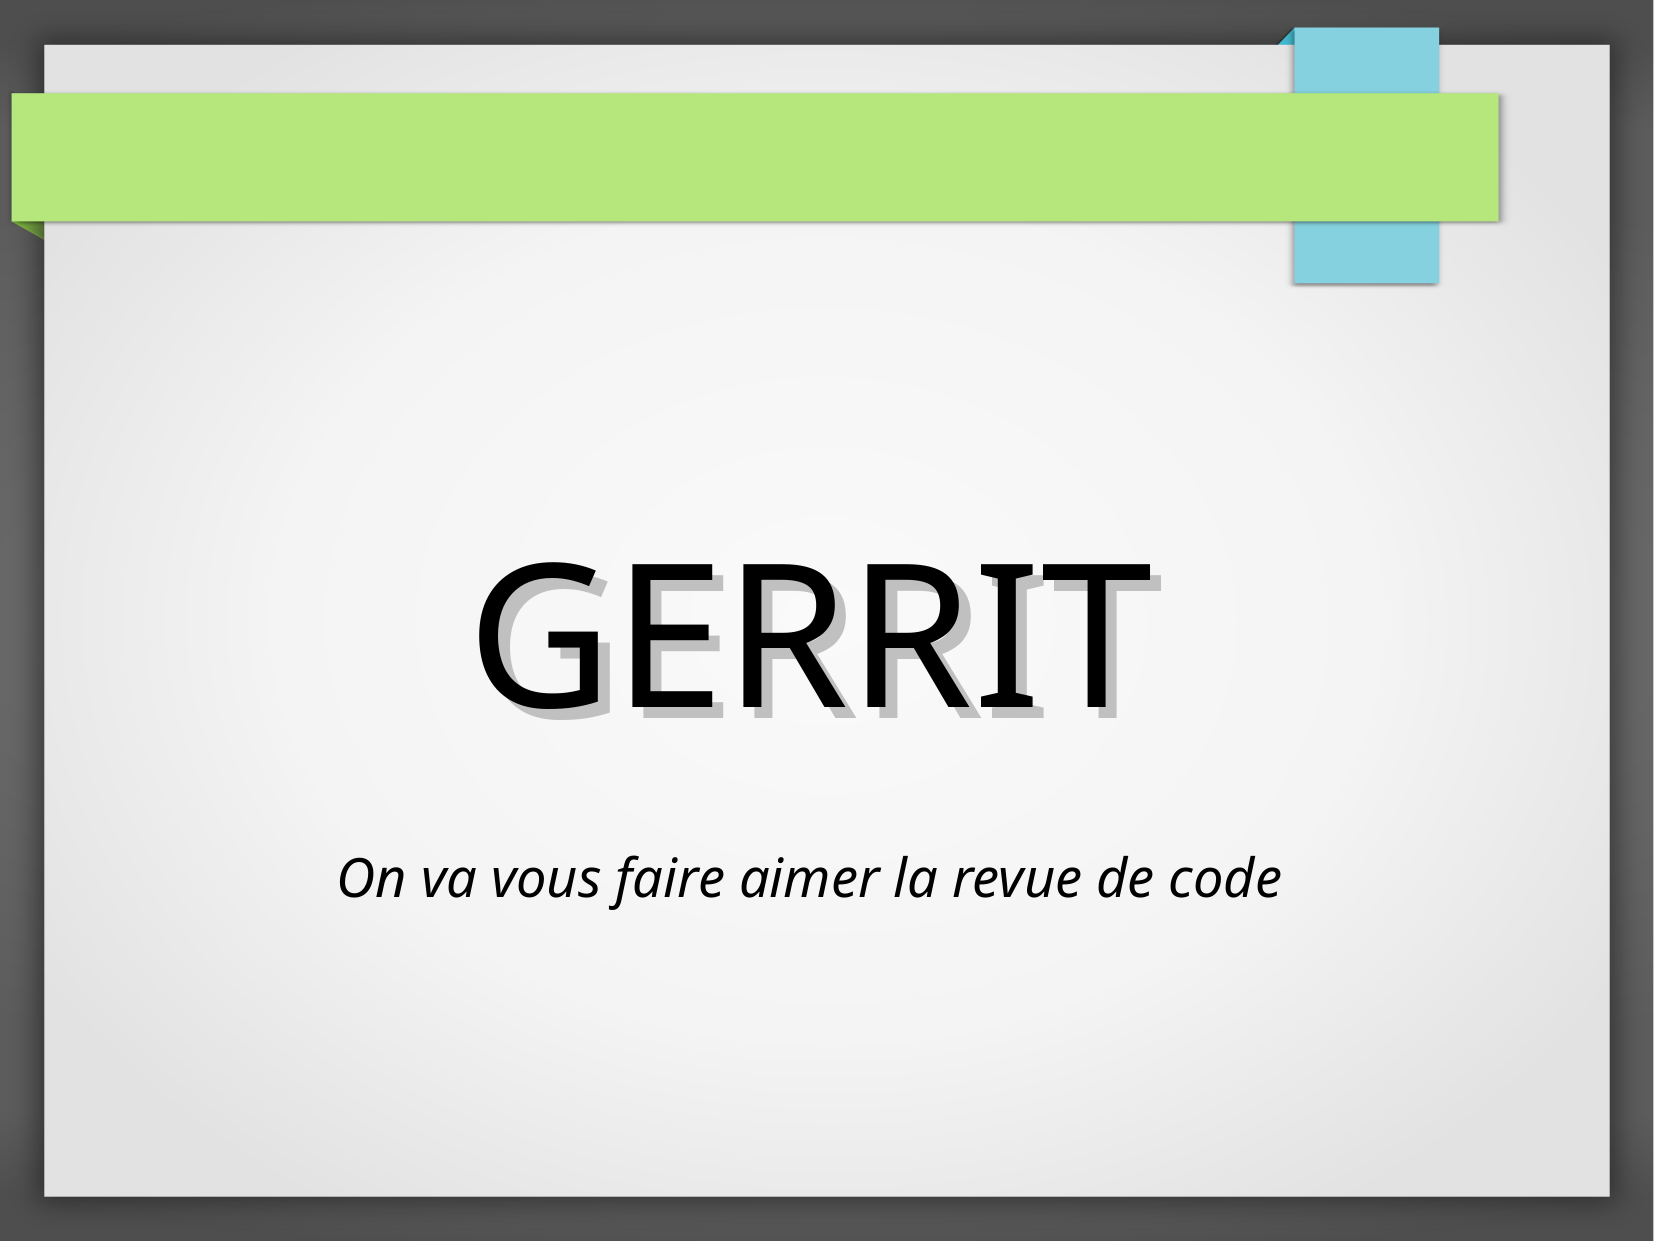

#
GERRIT
On va vous faire aimer la revue de code